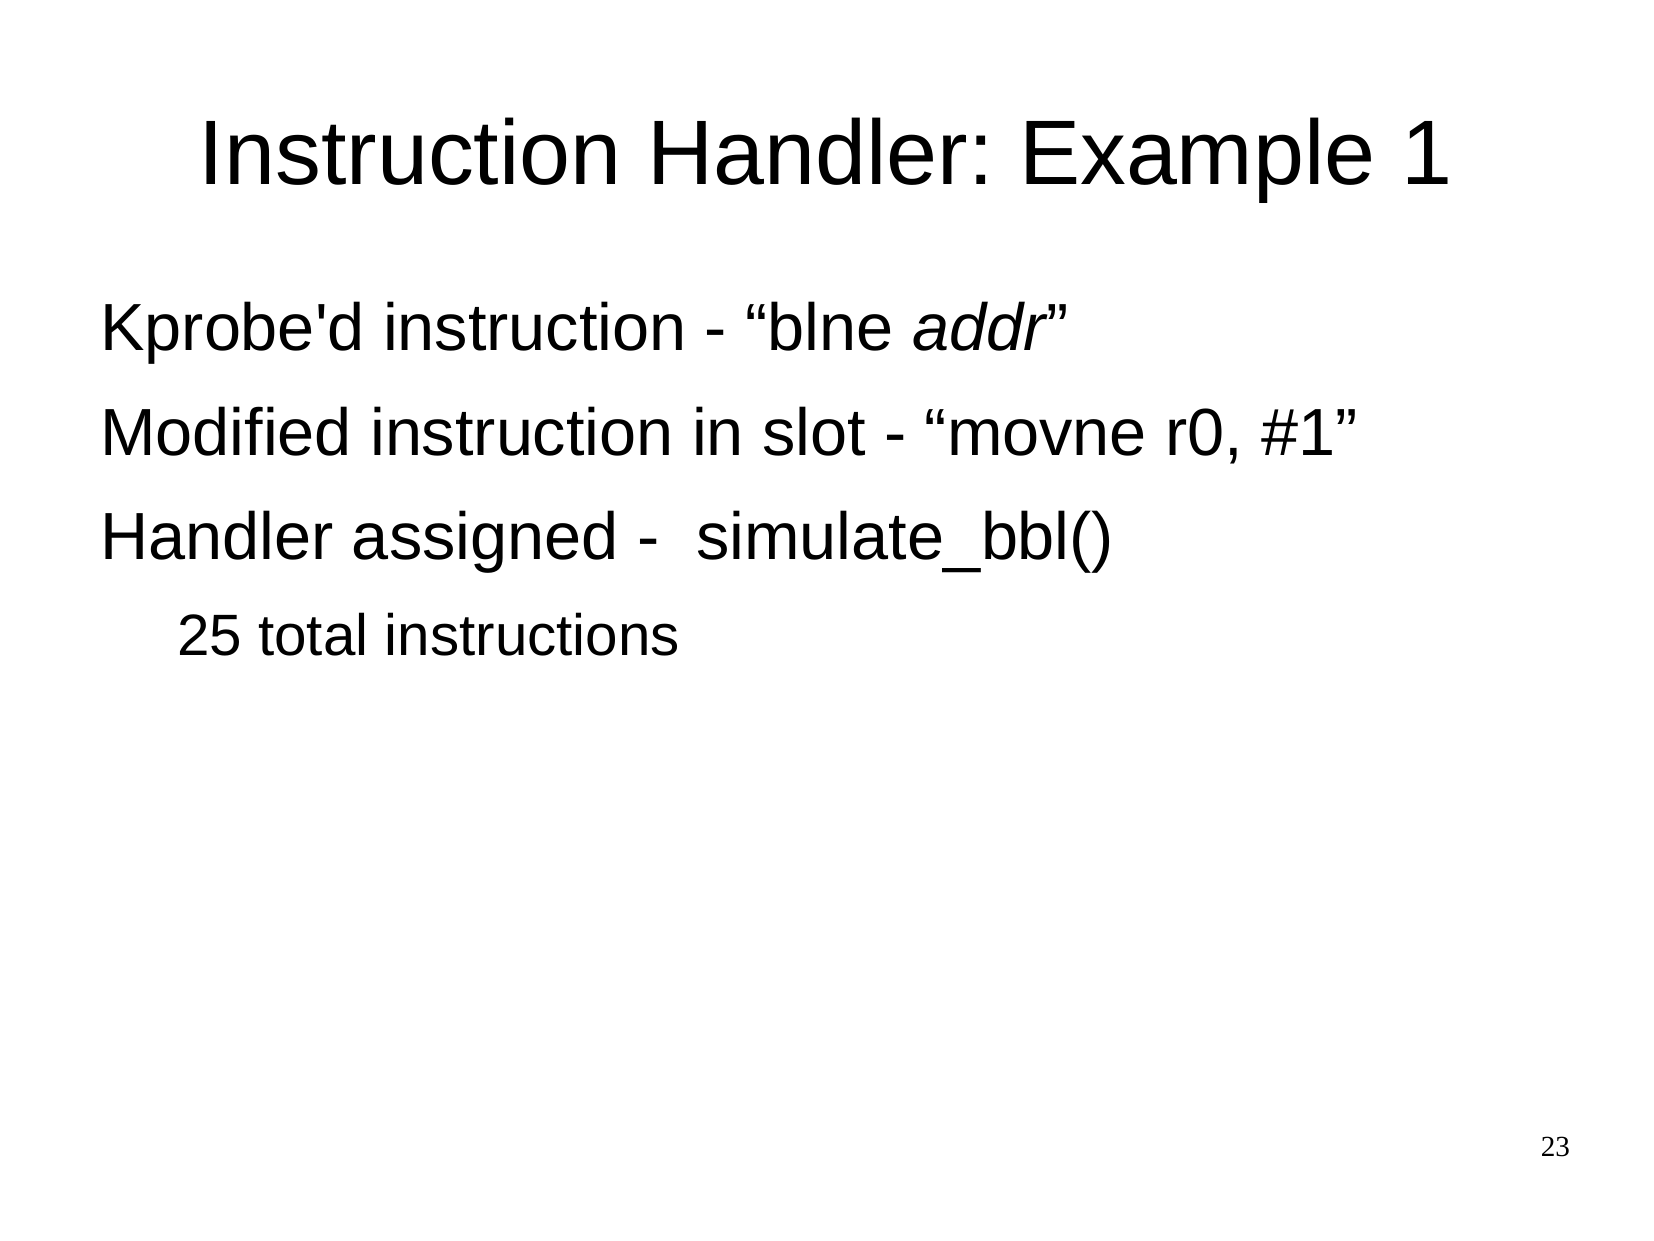

# Instruction Handler: Example 1
Kprobe'd instruction - “blne addr”
Modified instruction in slot - “movne r0, #1”
Handler assigned - simulate_bbl()
25 total instructions
23